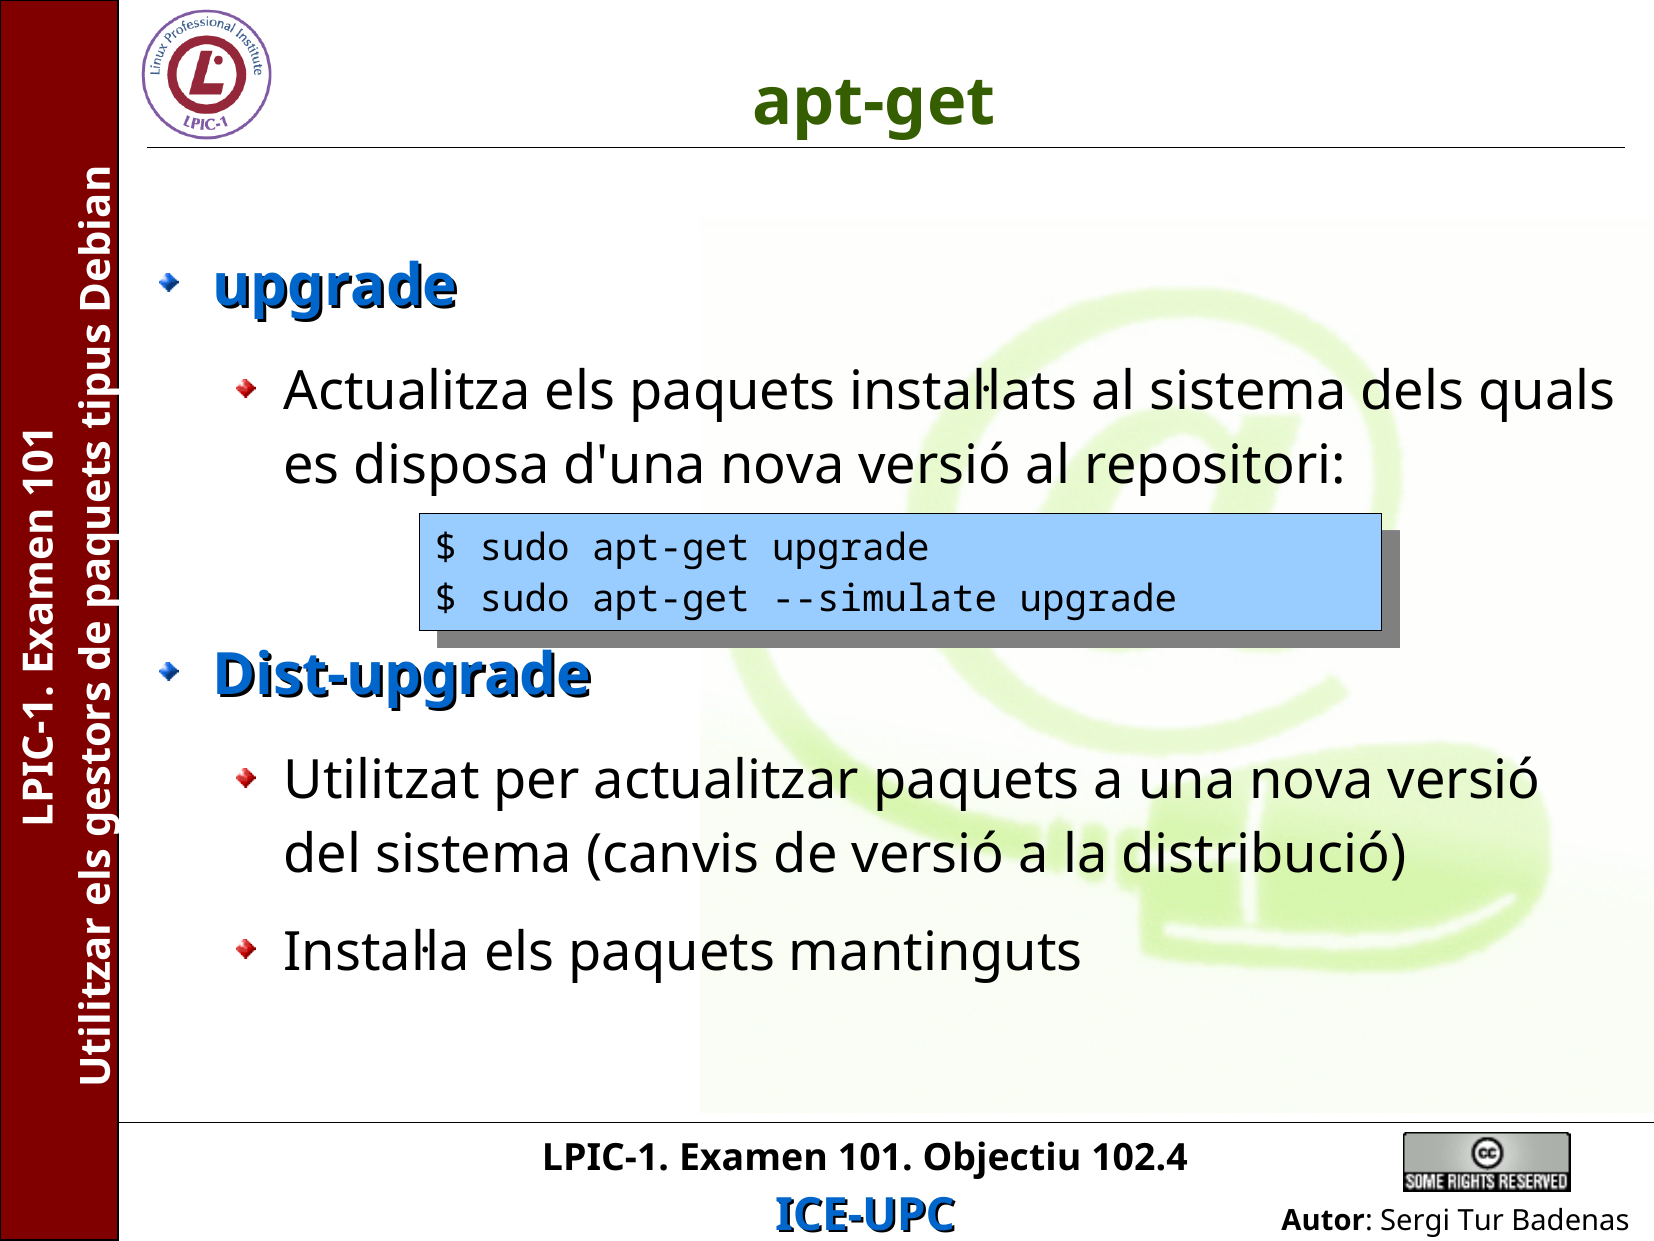

# apt-get
upgrade
Actualitza els paquets instal·lats al sistema dels quals es disposa d'una nova versió al repositori:
Dist-upgrade
Utilitzat per actualitzar paquets a una nova versió del sistema (canvis de versió a la distribució)
Instal·la els paquets mantinguts
$ sudo apt-get upgrade
$ sudo apt-get --simulate upgrade